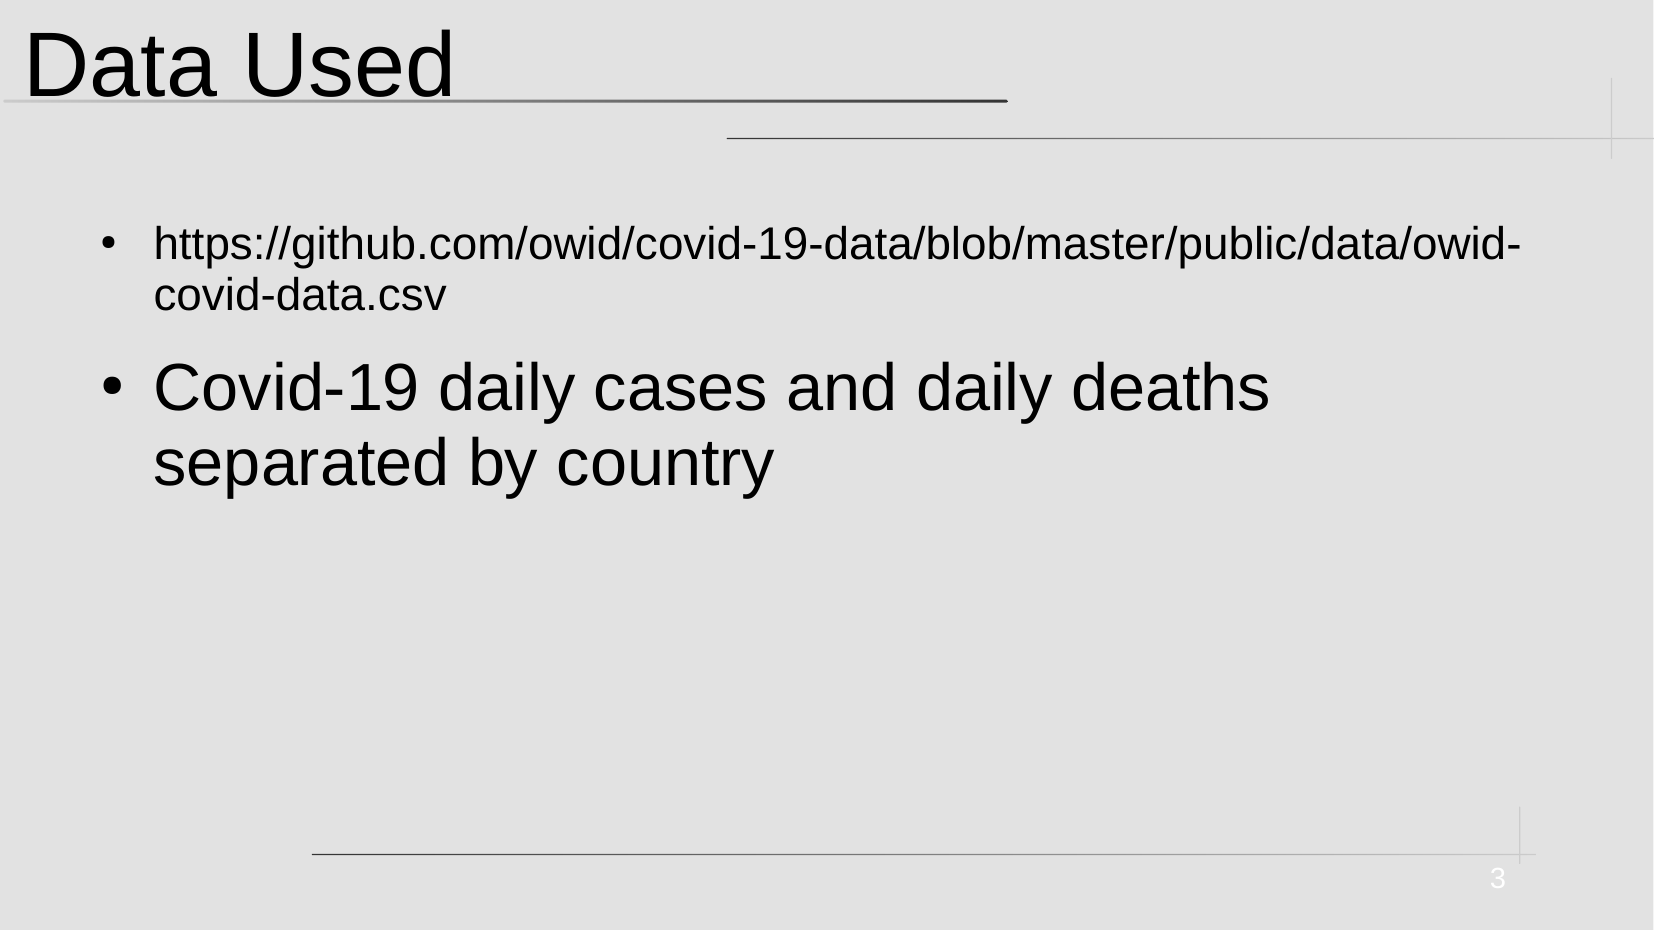

# Data Used
https://github.com/owid/covid-19-data/blob/master/public/data/owid-covid-data.csv
Covid-19 daily cases and daily deaths separated by country
3